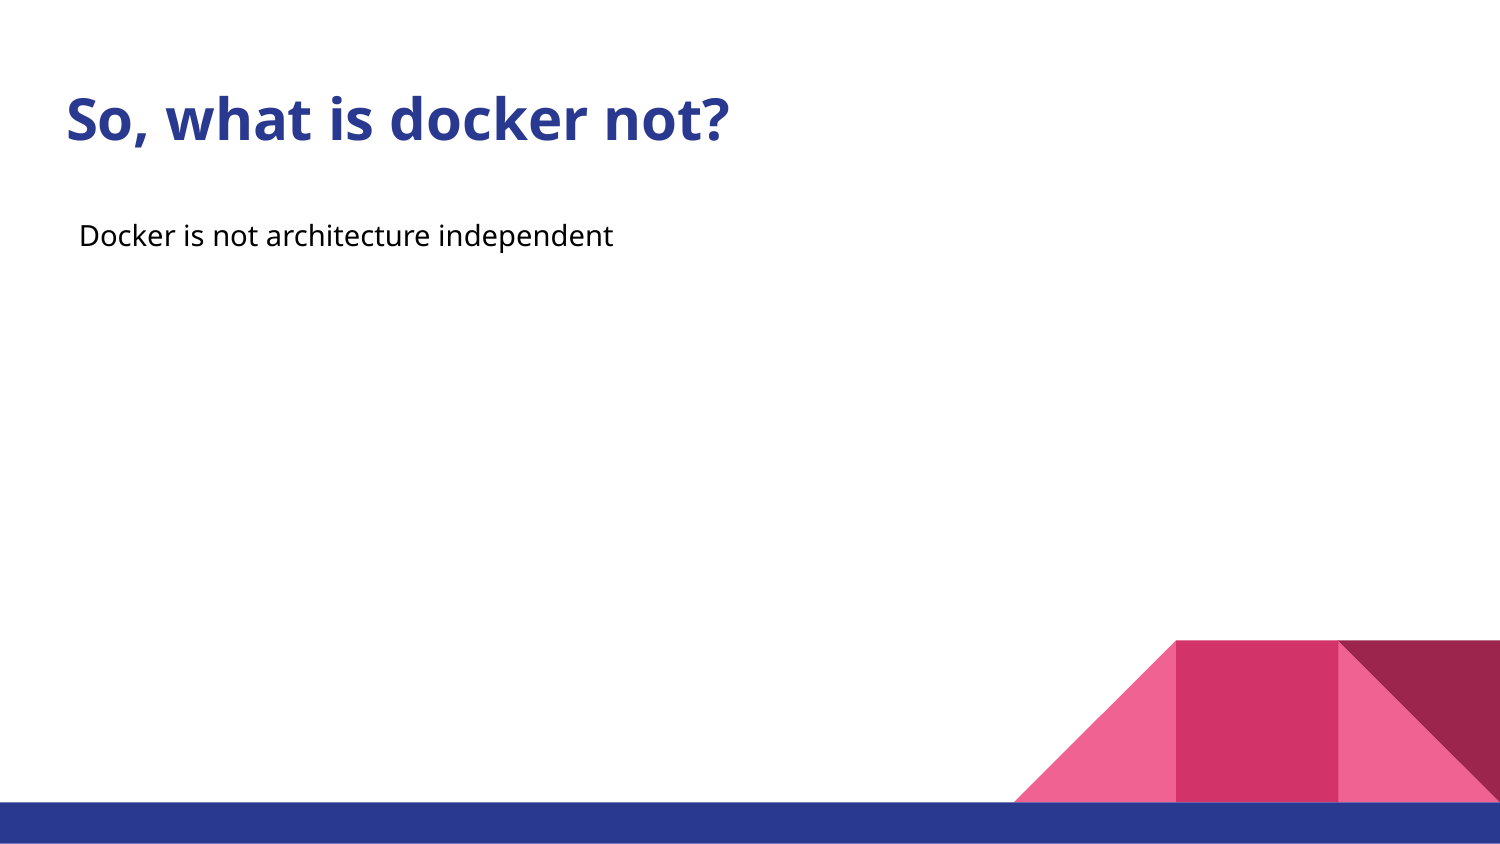

# So, what is docker not?
Docker is not architecture independent